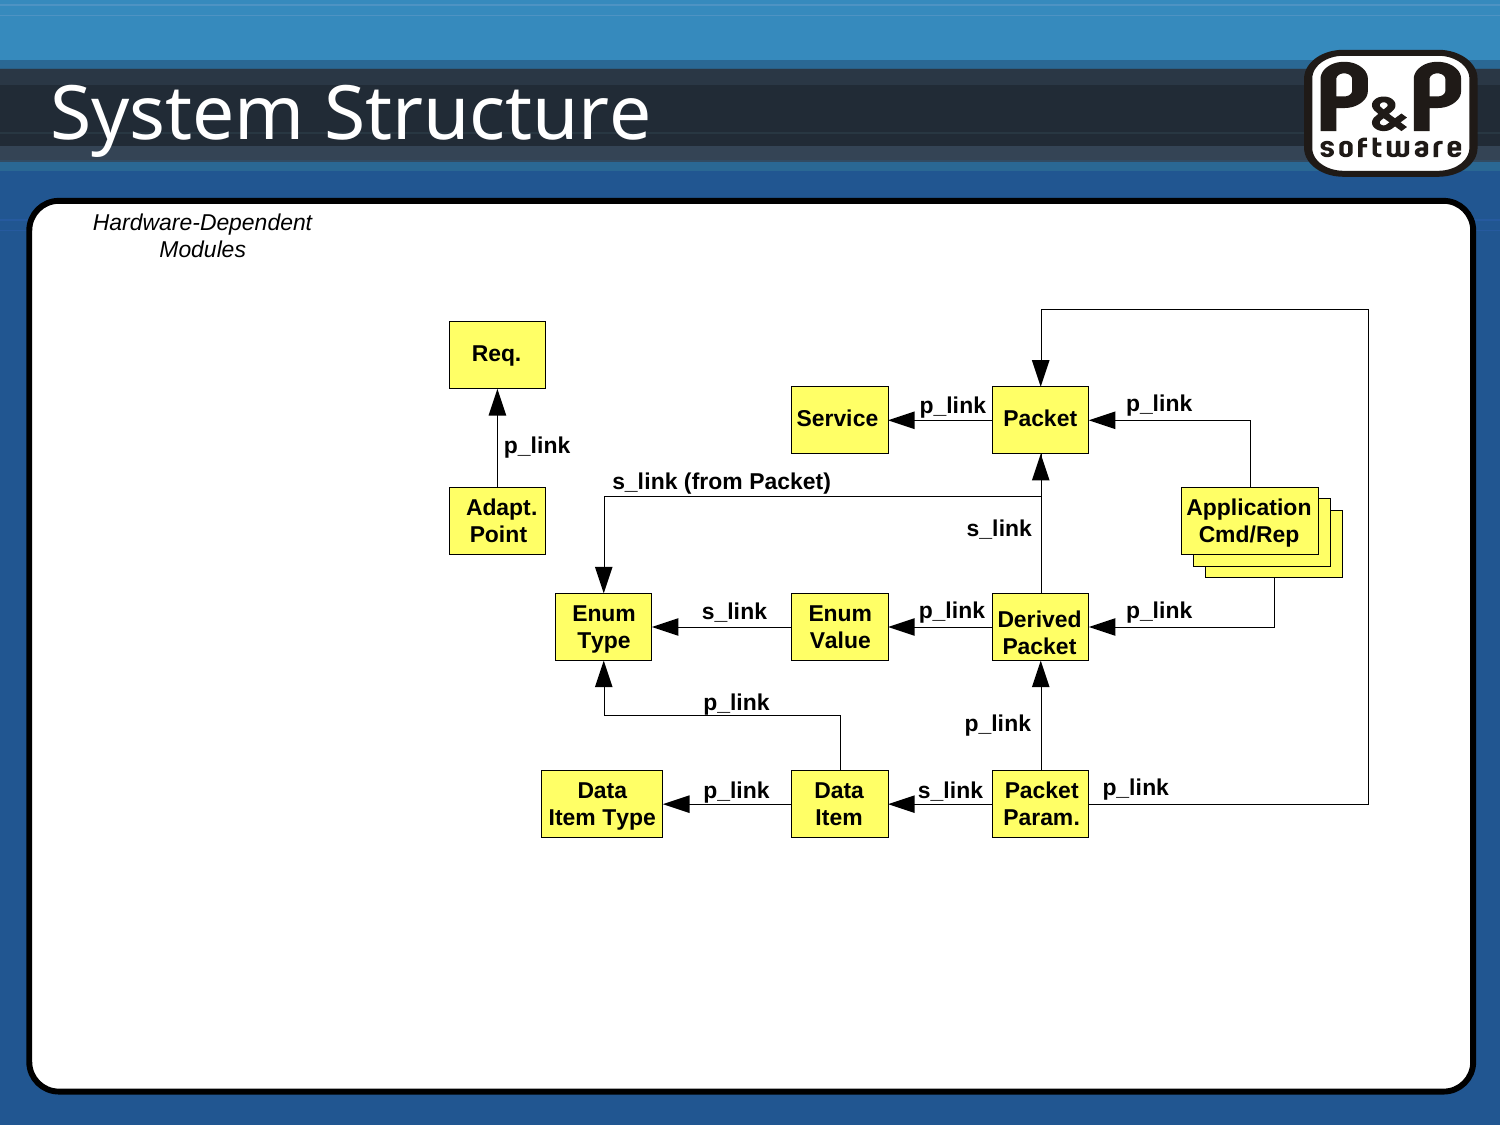

# System Structure
Hardware-Dependent
Modules
Req.
p_link
p_link
Service
Packet
p_link
s_link (from Packet)
Adapt.
Point
Application
Cmd/Rep
s_link
p_link
p_link
s_link
Enum
Type
Enum
Value
Derived
Packet
p_link
p_link
p_link
s_link
Data
Item Type
Data
Item
Packet
Param.
p_link